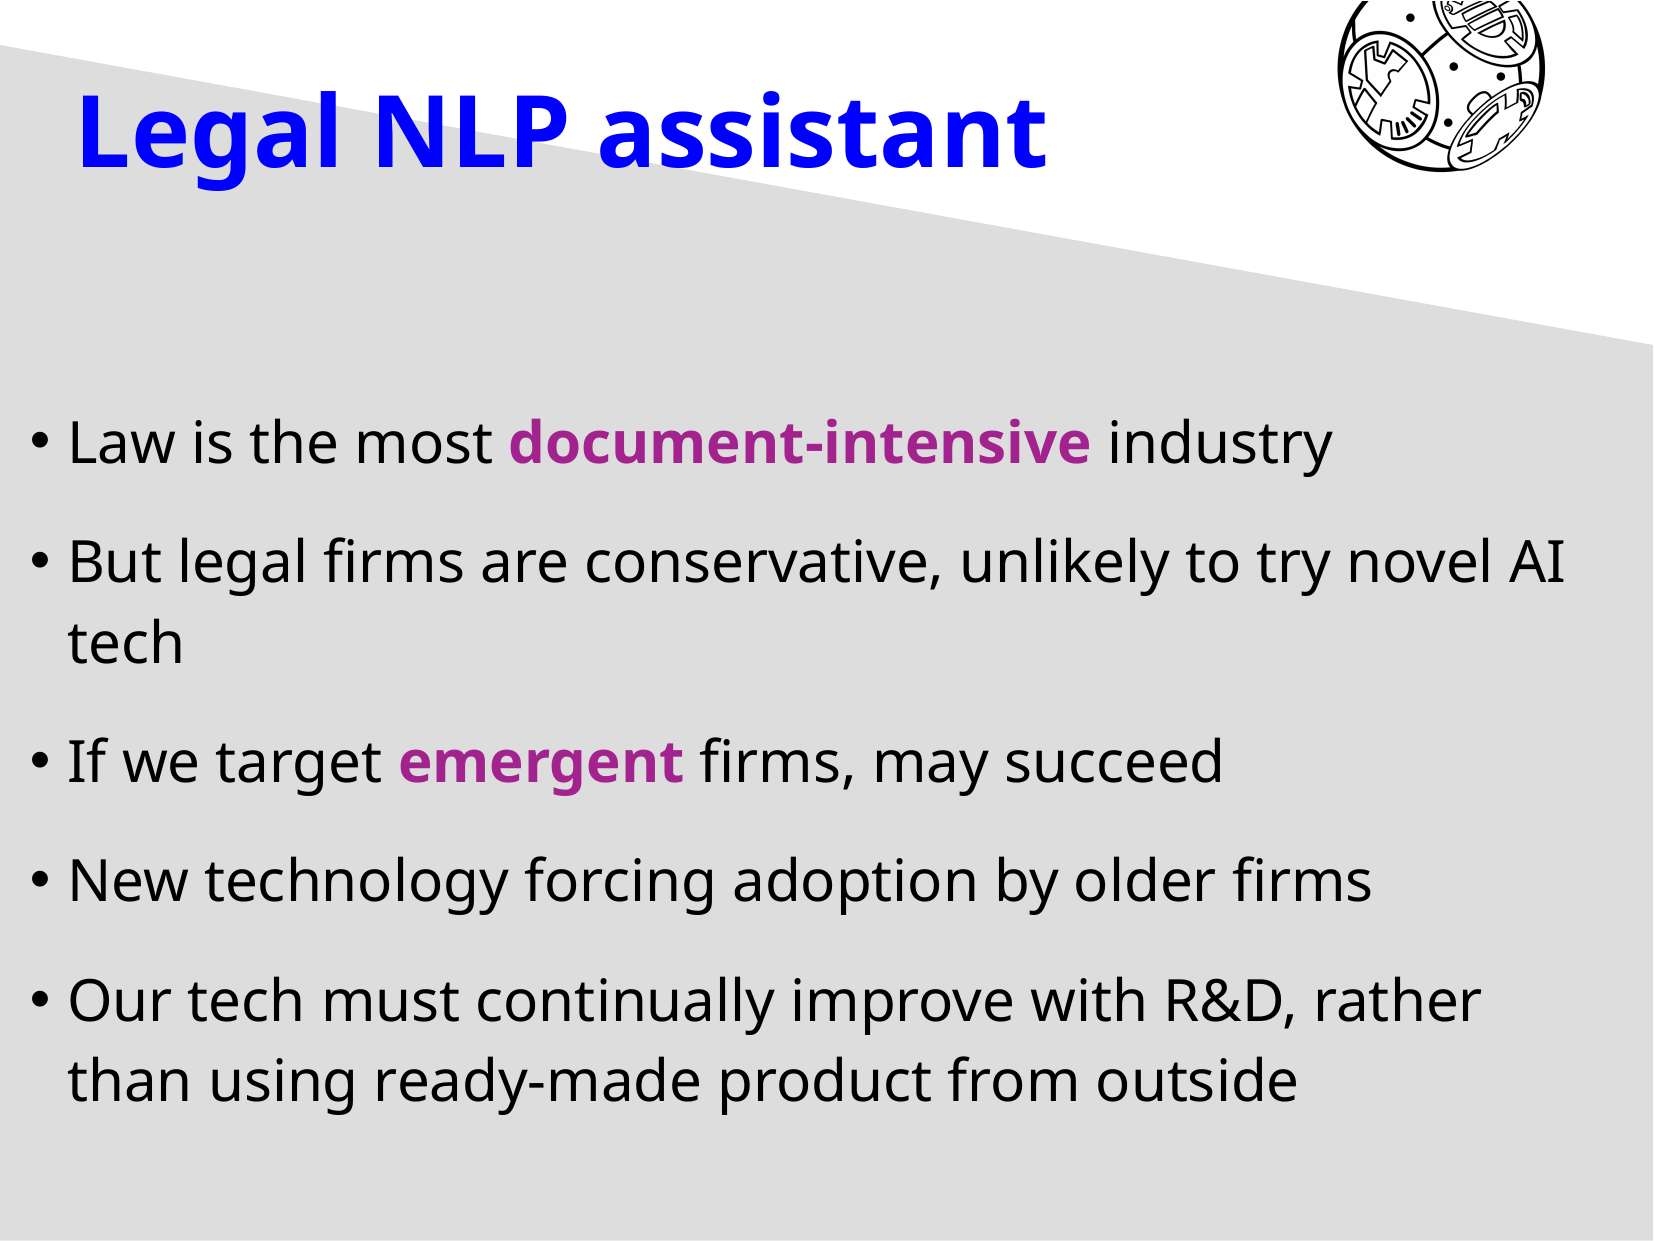

Legal NLP assistant
Law is the most document-intensive industry
But legal firms are conservative, unlikely to try novel AI tech
If we target emergent firms, may succeed
New technology forcing adoption by older firms
Our tech must continually improve with R&D, rather than using ready-made product from outside
10